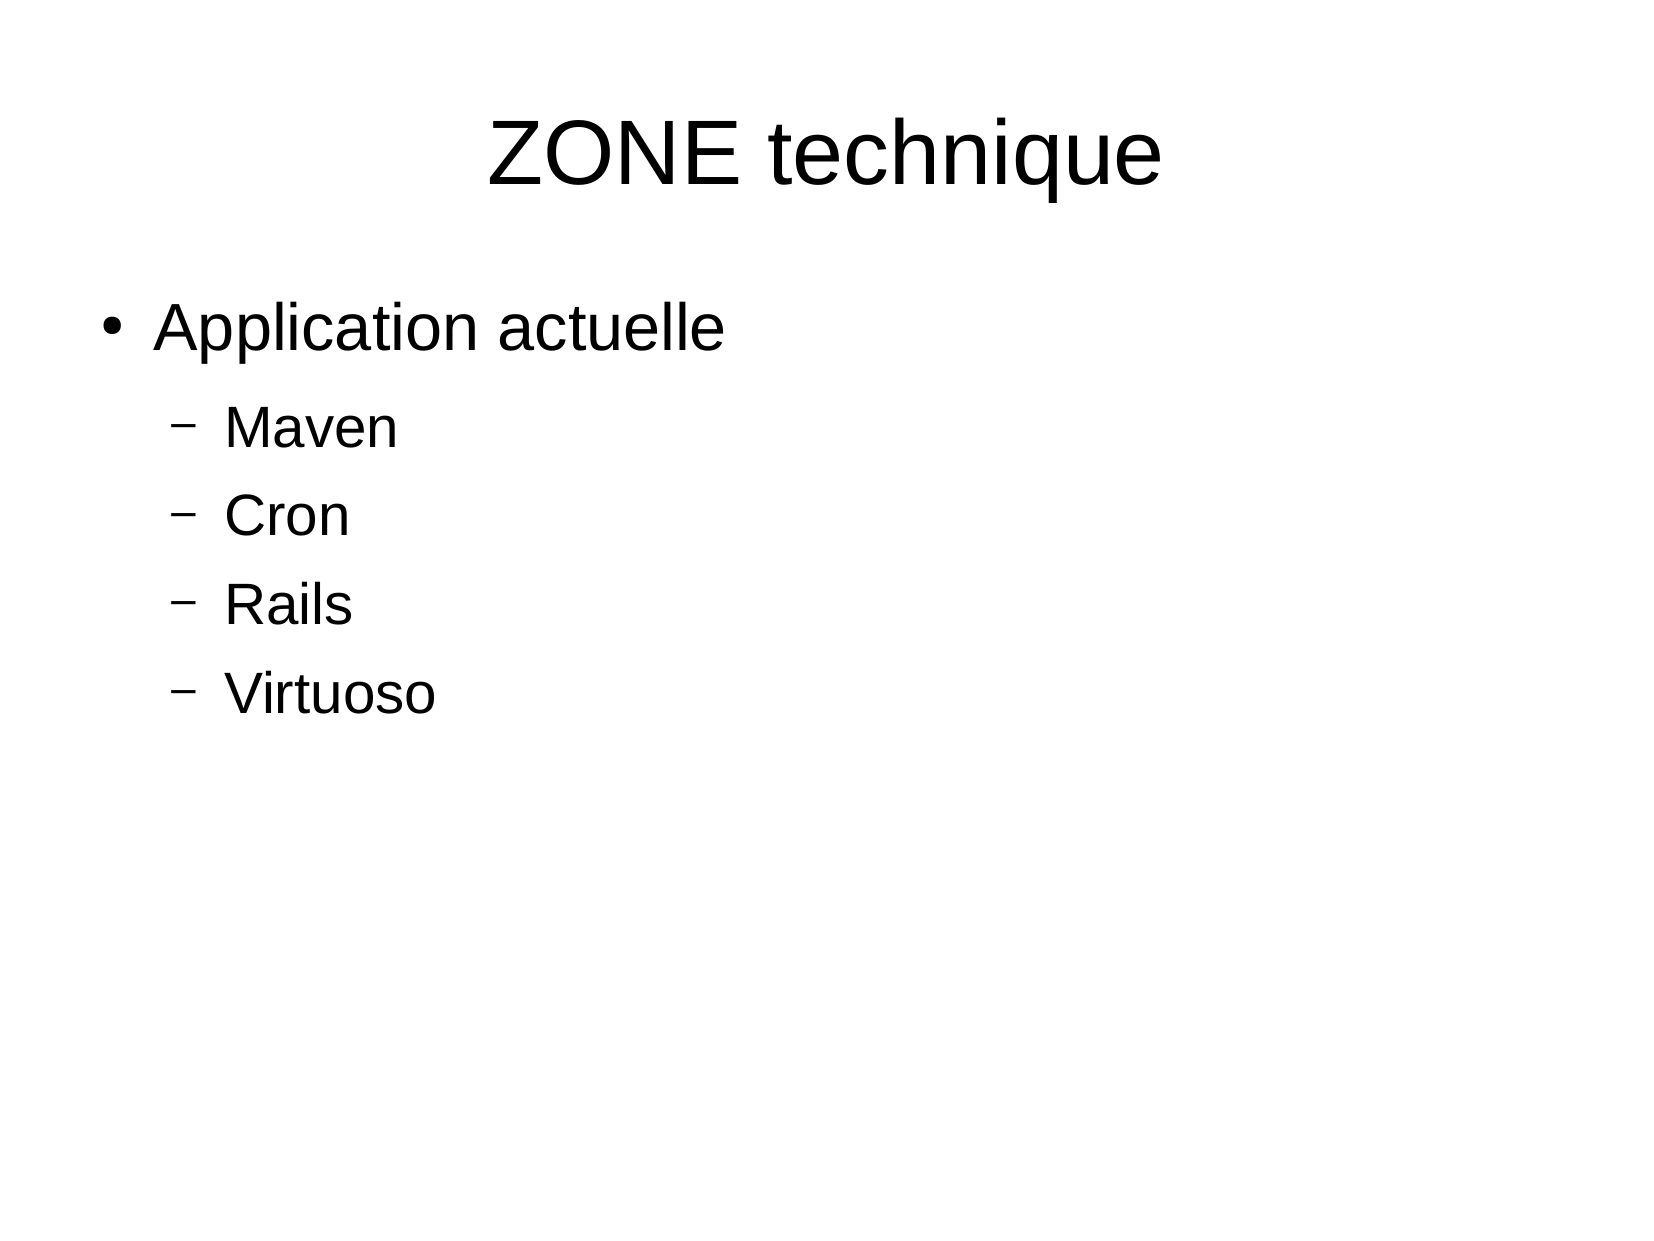

# ZONE technique
Application actuelle
Maven
Cron
Rails
Virtuoso